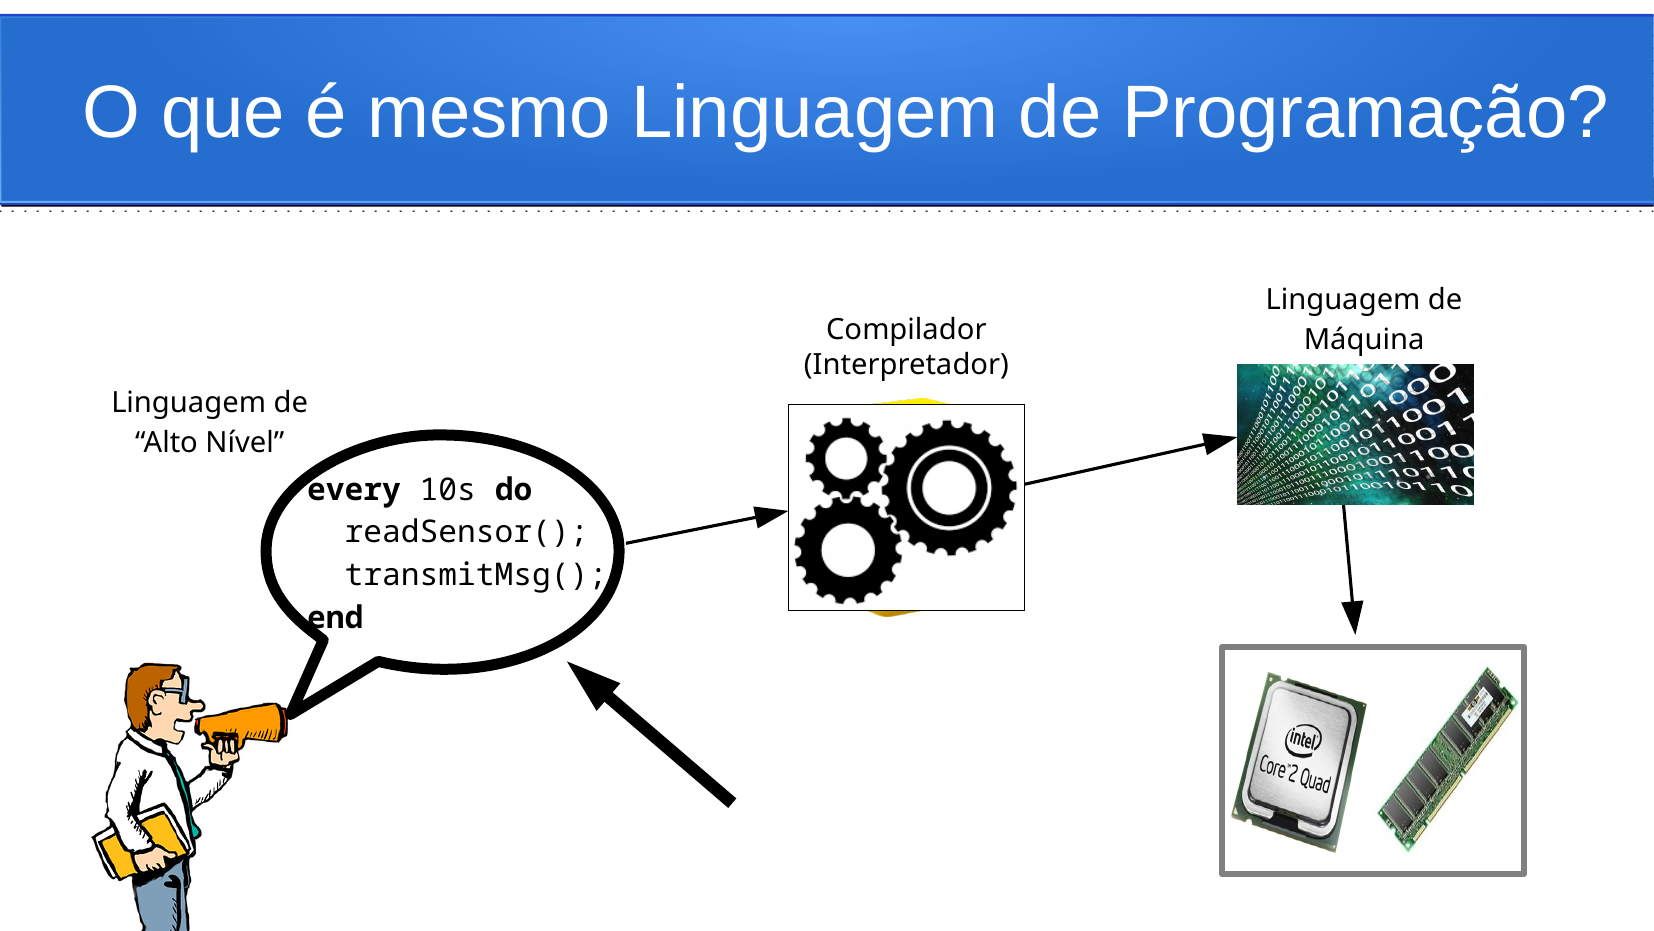

# O que é mesmo Linguagem de Programação?
Linguagem de Máquina
Compilador (Interpretador)
Linguagem de “Alto Nível”
every 10s do
 readSensor();
 transmitMsg();
end